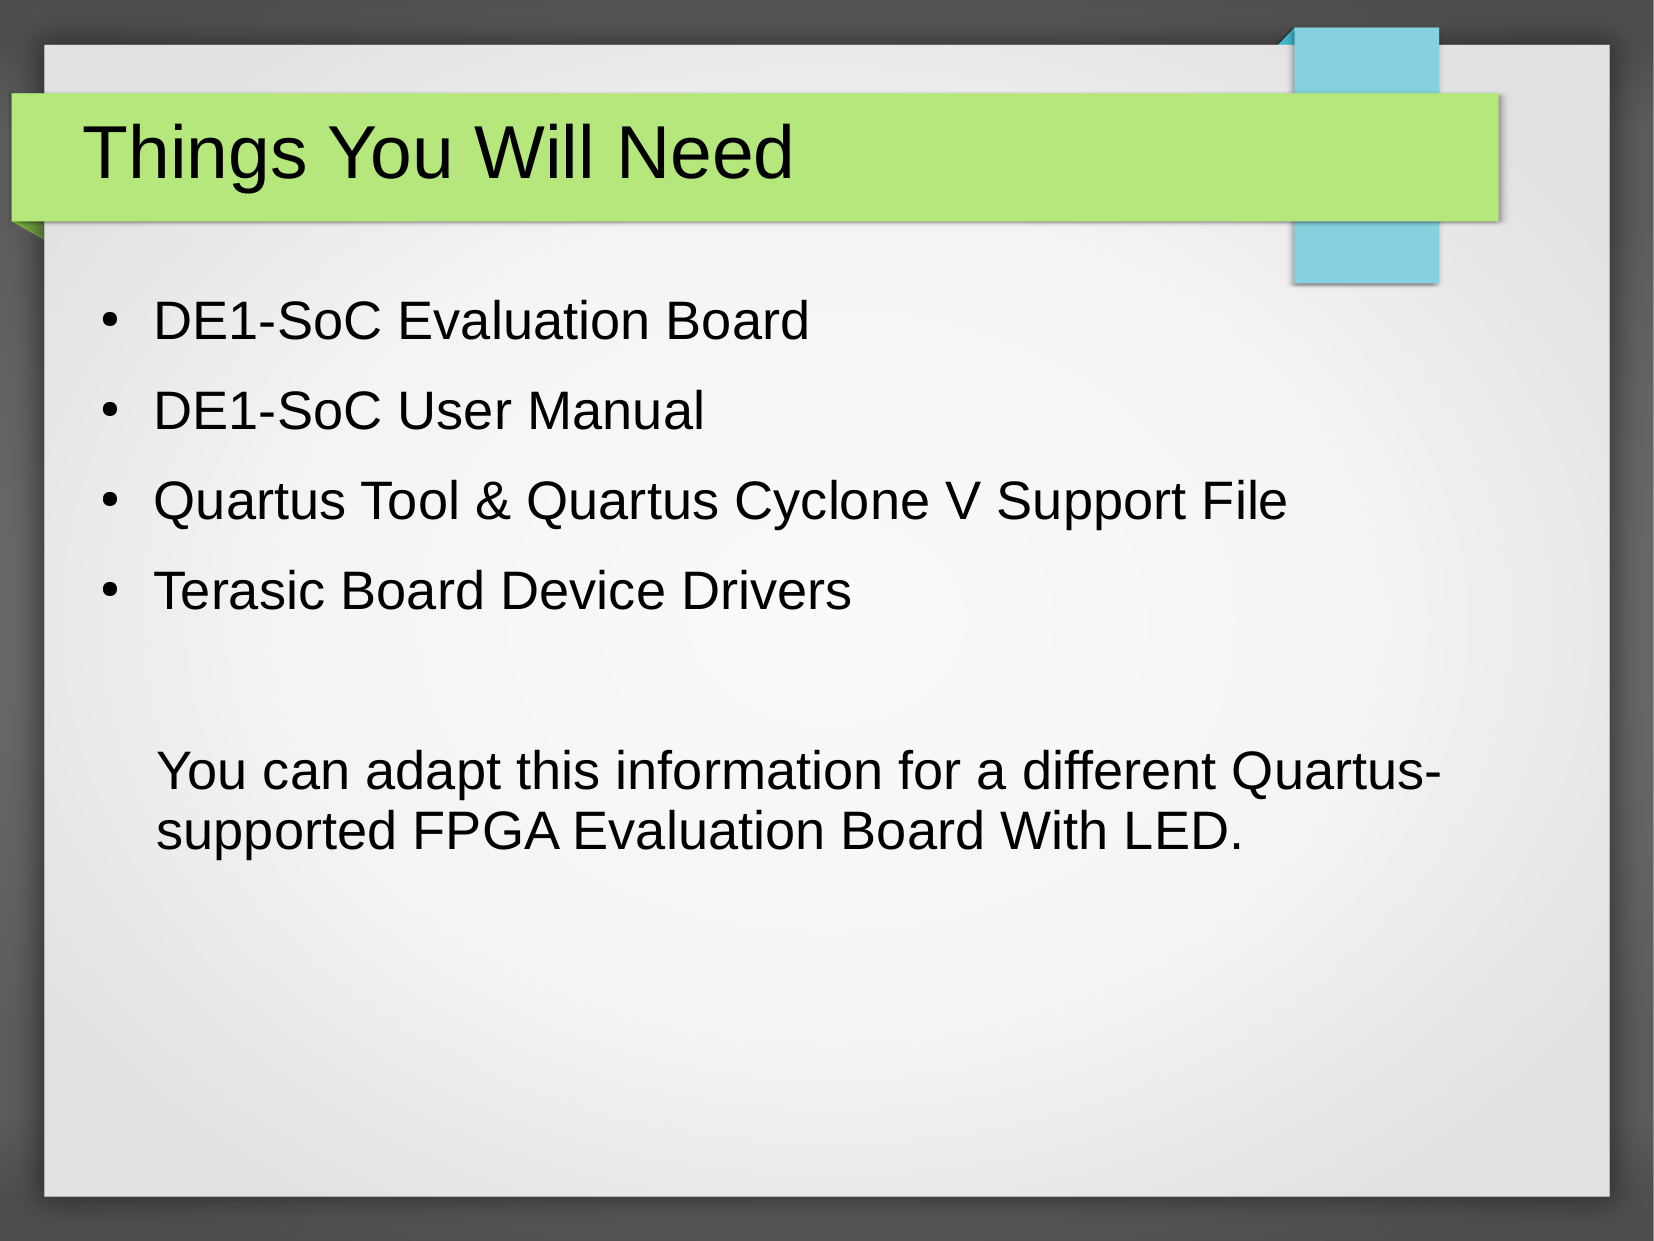

# Things You Will Need
DE1-SoC Evaluation Board
DE1-SoC User Manual
Quartus Tool & Quartus Cyclone V Support File
Terasic Board Device Drivers
You can adapt this information for a different Quartus-supported FPGA Evaluation Board With LED.